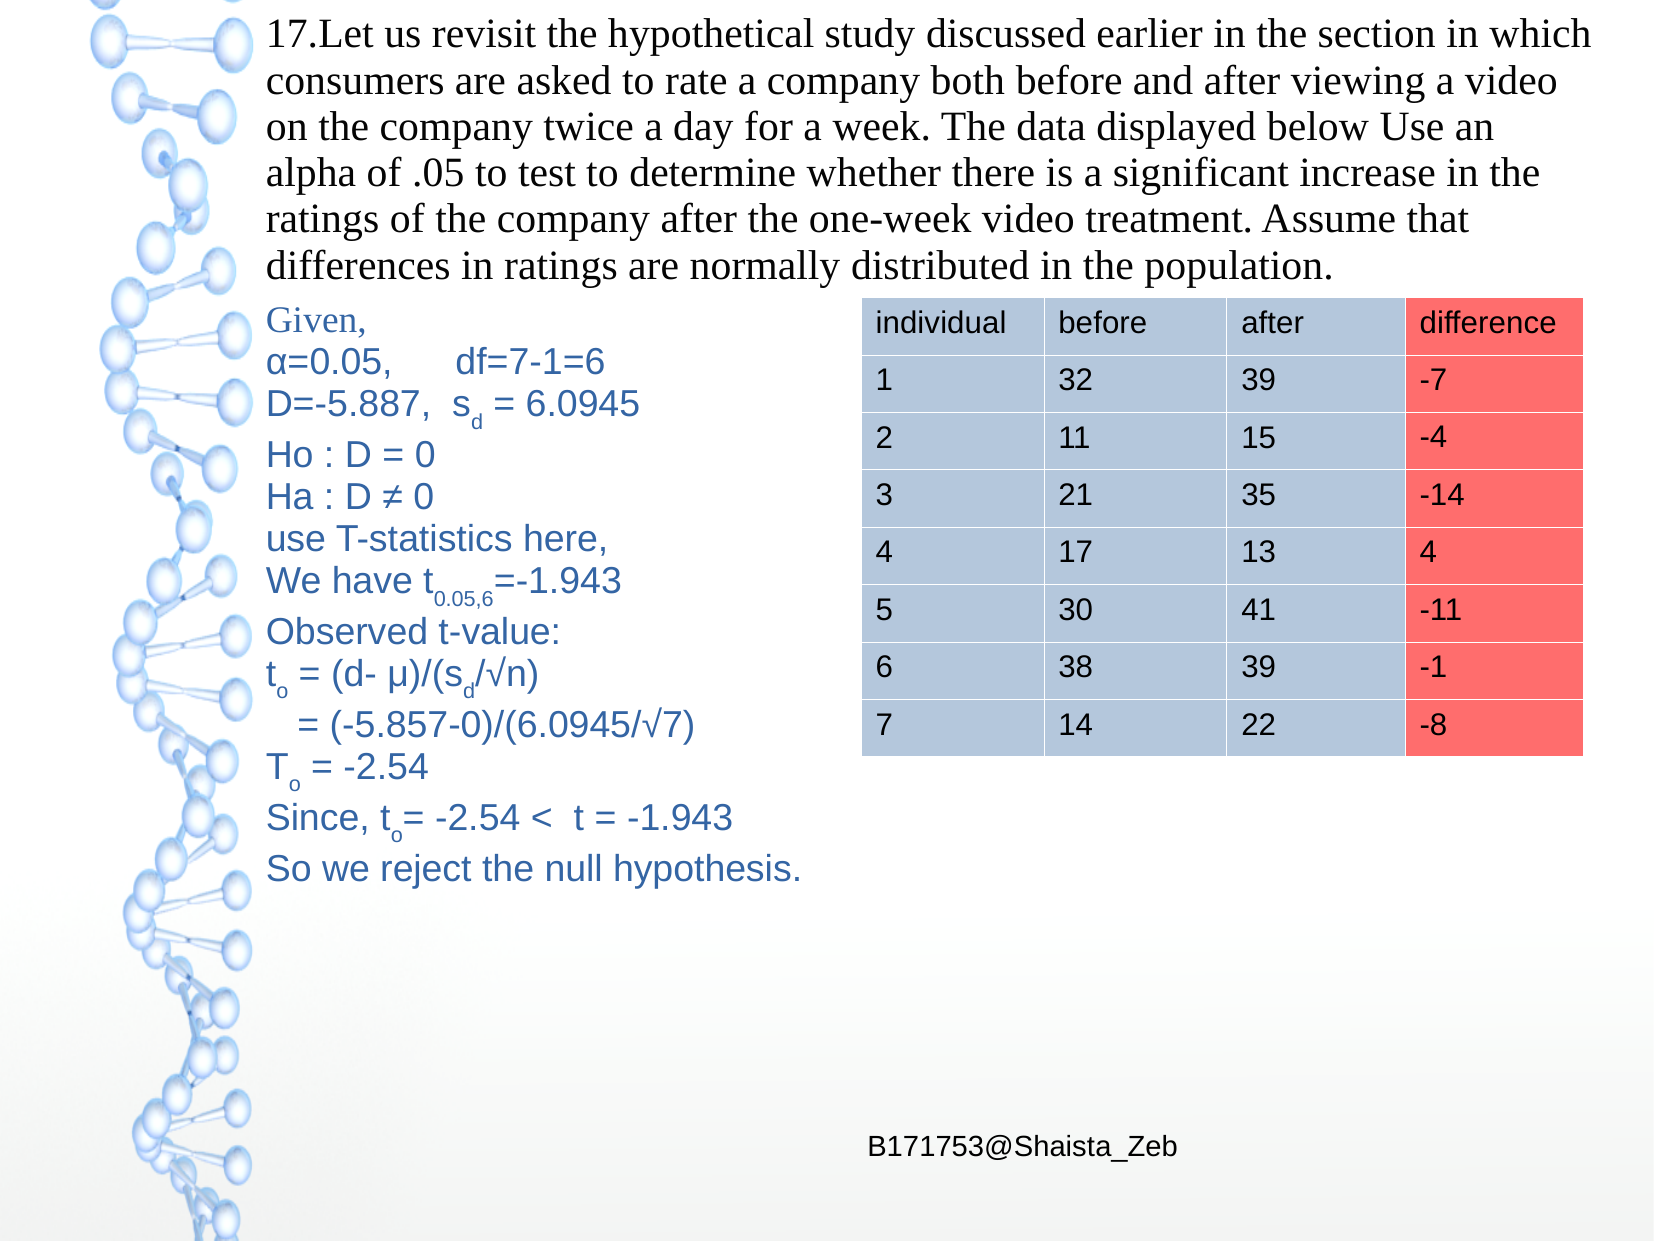

# 17.Let us revisit the hypothetical study discussed earlier in the section in which consumers are asked to rate a company both before and after viewing a video on the company twice a day for a week. The data displayed below Use an alpha of .05 to test to determine whether there is a significant increase in the ratings of the company after the one-week video treatment. Assume that differences in ratings are normally distributed in the population.
| difference |
| --- |
| -7 |
| -4 |
| -14 |
| 4 |
| -11 |
| -1 |
| -8 |
| individual | before | after |
| --- | --- | --- |
| 1 | 32 | 39 |
| 2 | 11 | 15 |
| 3 | 21 | 35 |
| 4 | 17 | 13 |
| 5 | 30 | 41 |
| 6 | 38 | 39 |
| 7 | 14 | 22 |
Given,
α=0.05, df=7-1=6
D=-5.887, sd = 6.0945
Ho : D = 0
Ha : D ≠ 0
use T-statistics here,
We have t0.05,6=-1.943
Observed t-value:
to = (d- μ)/(sd/√n)
 = (-5.857-0)/(6.0945/√7)
To = -2.54
Since, to= -2.54 < t = -1.943
So we reject the null hypothesis.
B171753@Shaista_Zeb